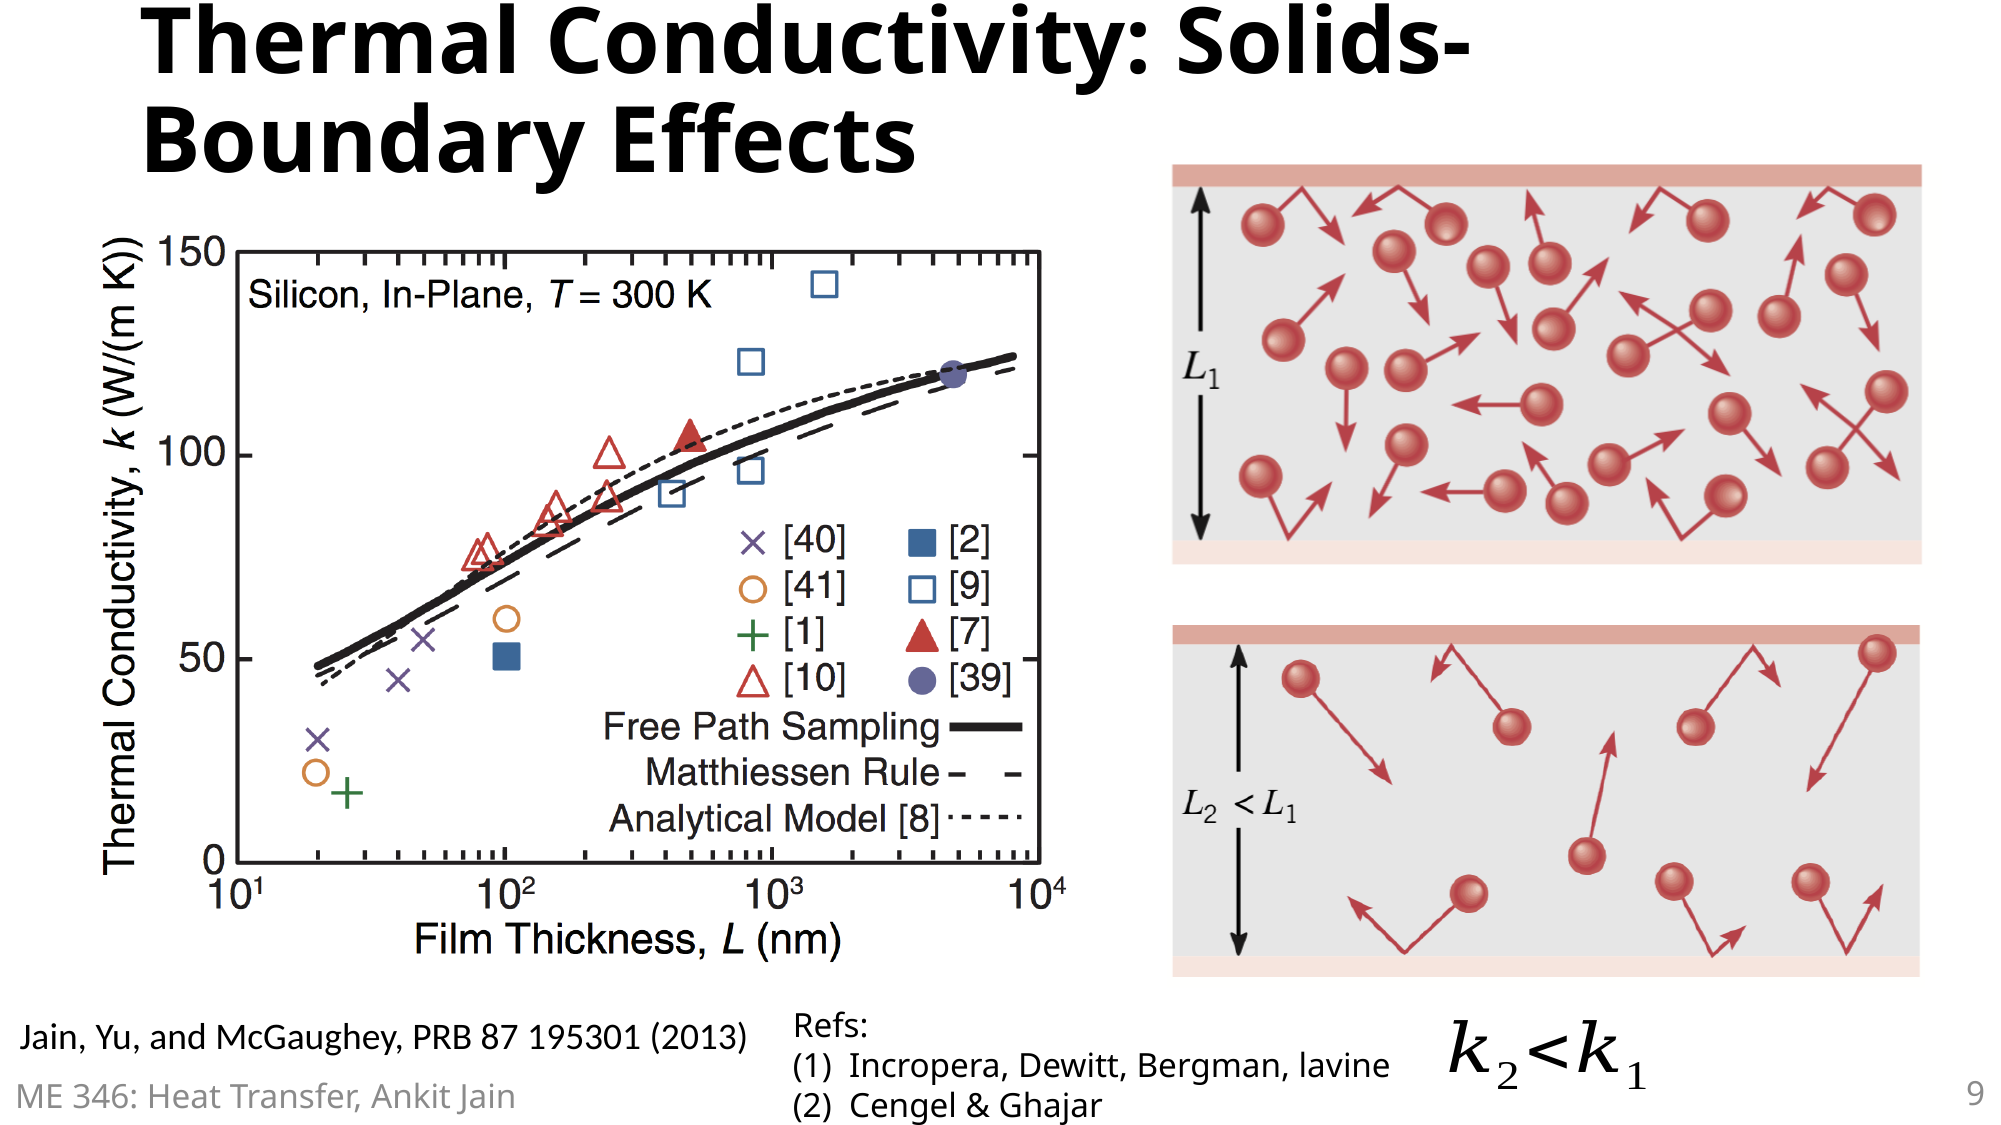

# Thermal Conductivity: Solids-Boundary Effects
Refs:
Incropera, Dewitt, Bergman, lavine
Cengel & Ghajar
Jain, Yu, and McGaughey, PRB 87 195301 (2013)
ME 346: Heat Transfer, Ankit Jain
9